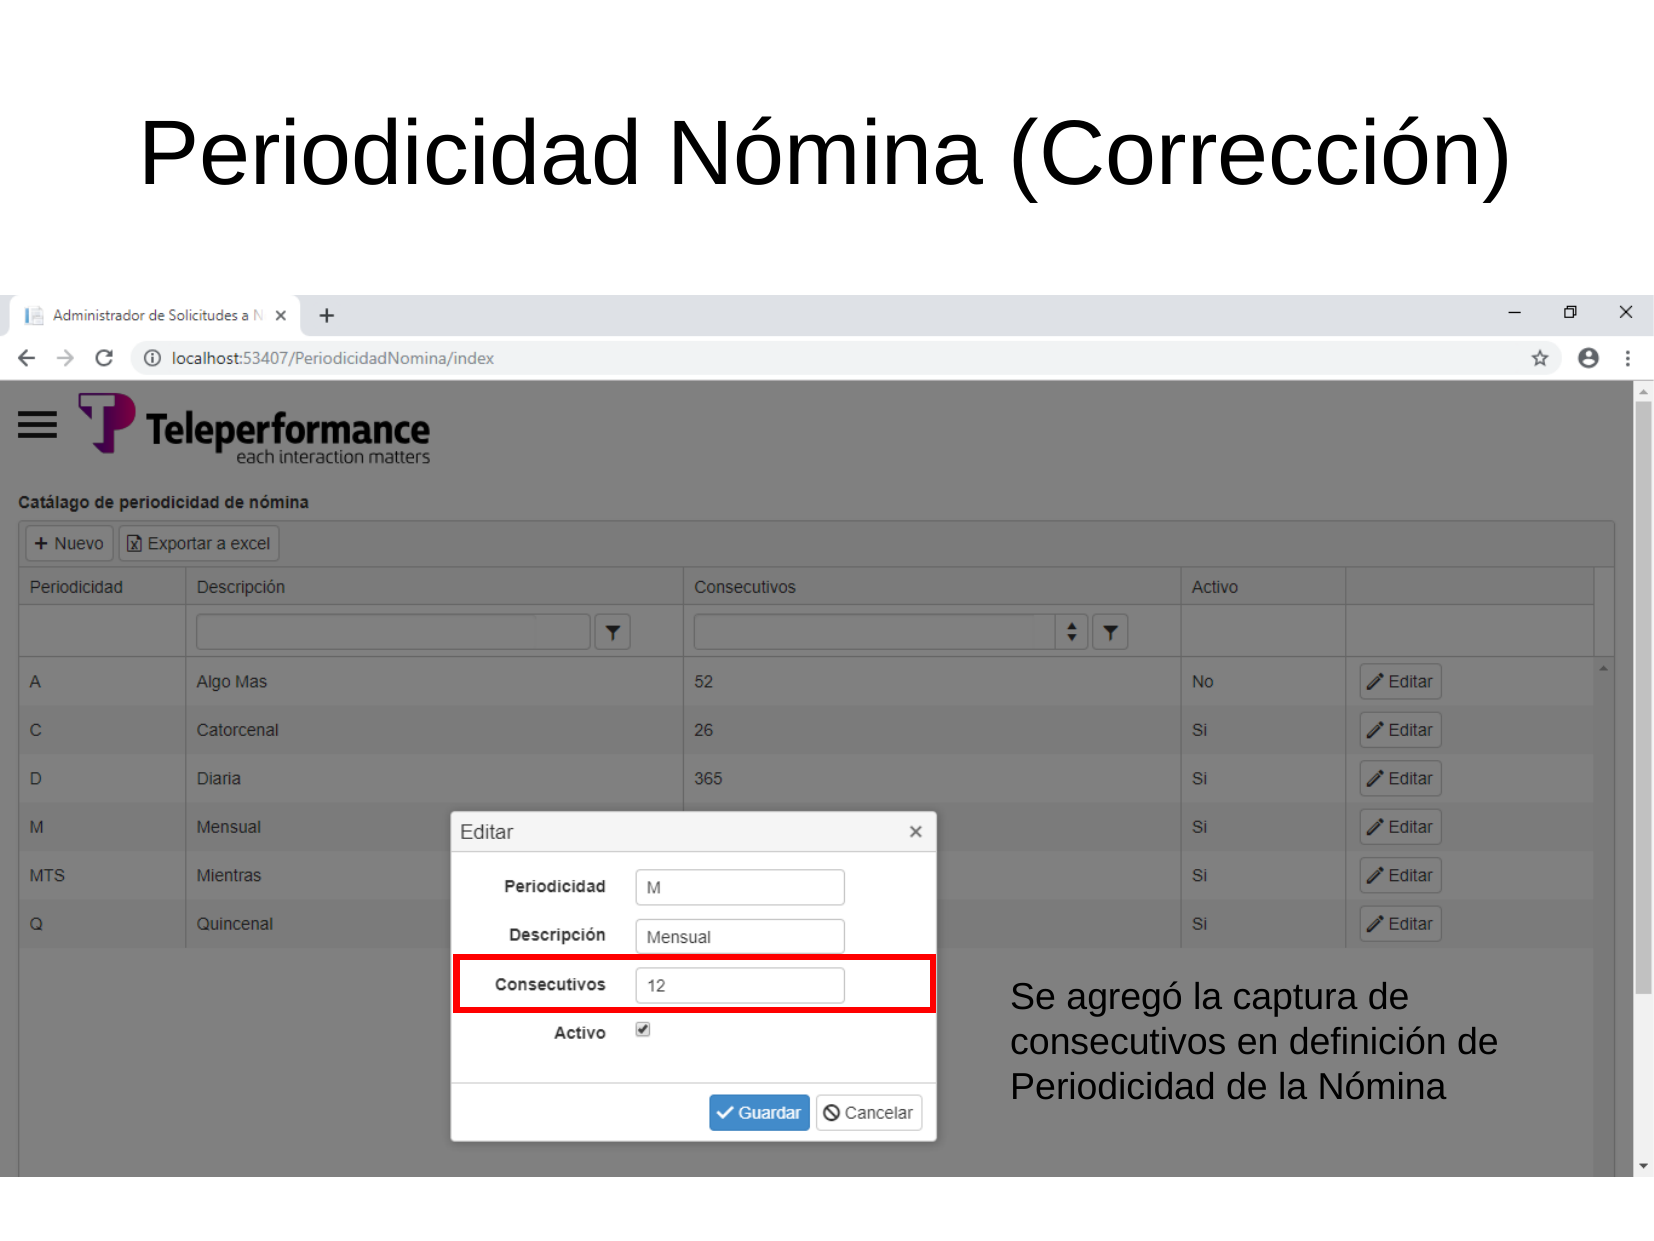

# Periodicidad Nómina (Corrección)
Se agregó la captura de consecutivos en definición de Periodicidad de la Nómina